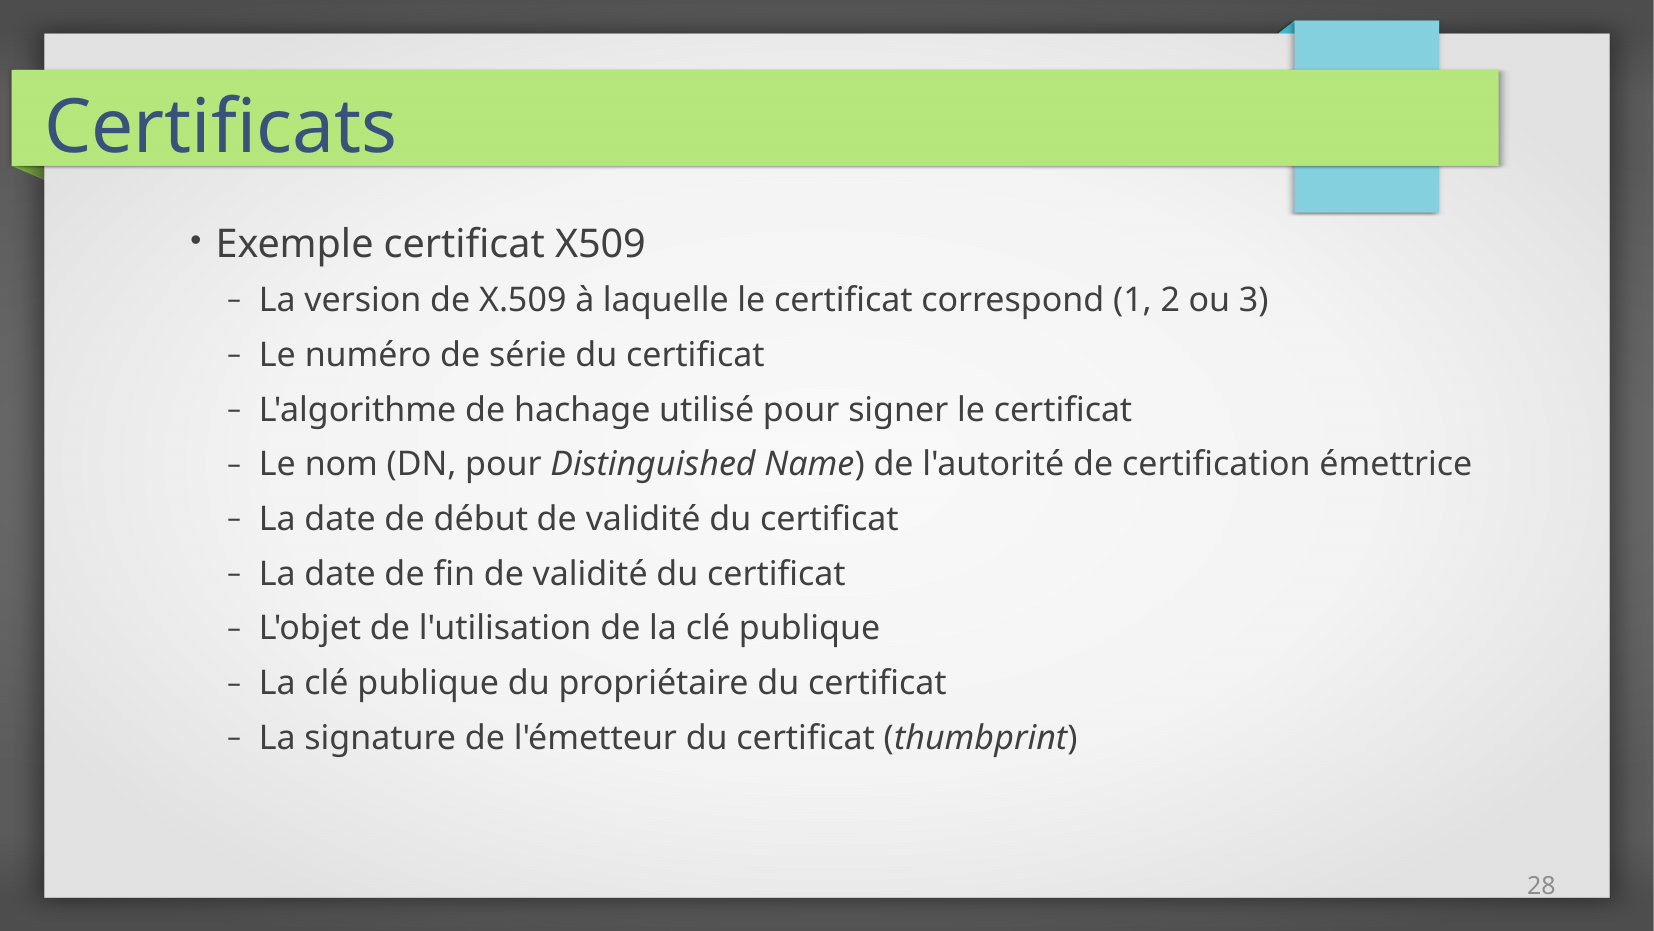

Certificats
Exemple certificat X509
La version de X.509 à laquelle le certificat correspond (1, 2 ou 3)
Le numéro de série du certificat
L'algorithme de hachage utilisé pour signer le certificat
Le nom (DN, pour Distinguished Name) de l'autorité de certification émettrice
La date de début de validité du certificat
La date de fin de validité du certificat
L'objet de l'utilisation de la clé publique
La clé publique du propriétaire du certificat
La signature de l'émetteur du certificat (thumbprint)